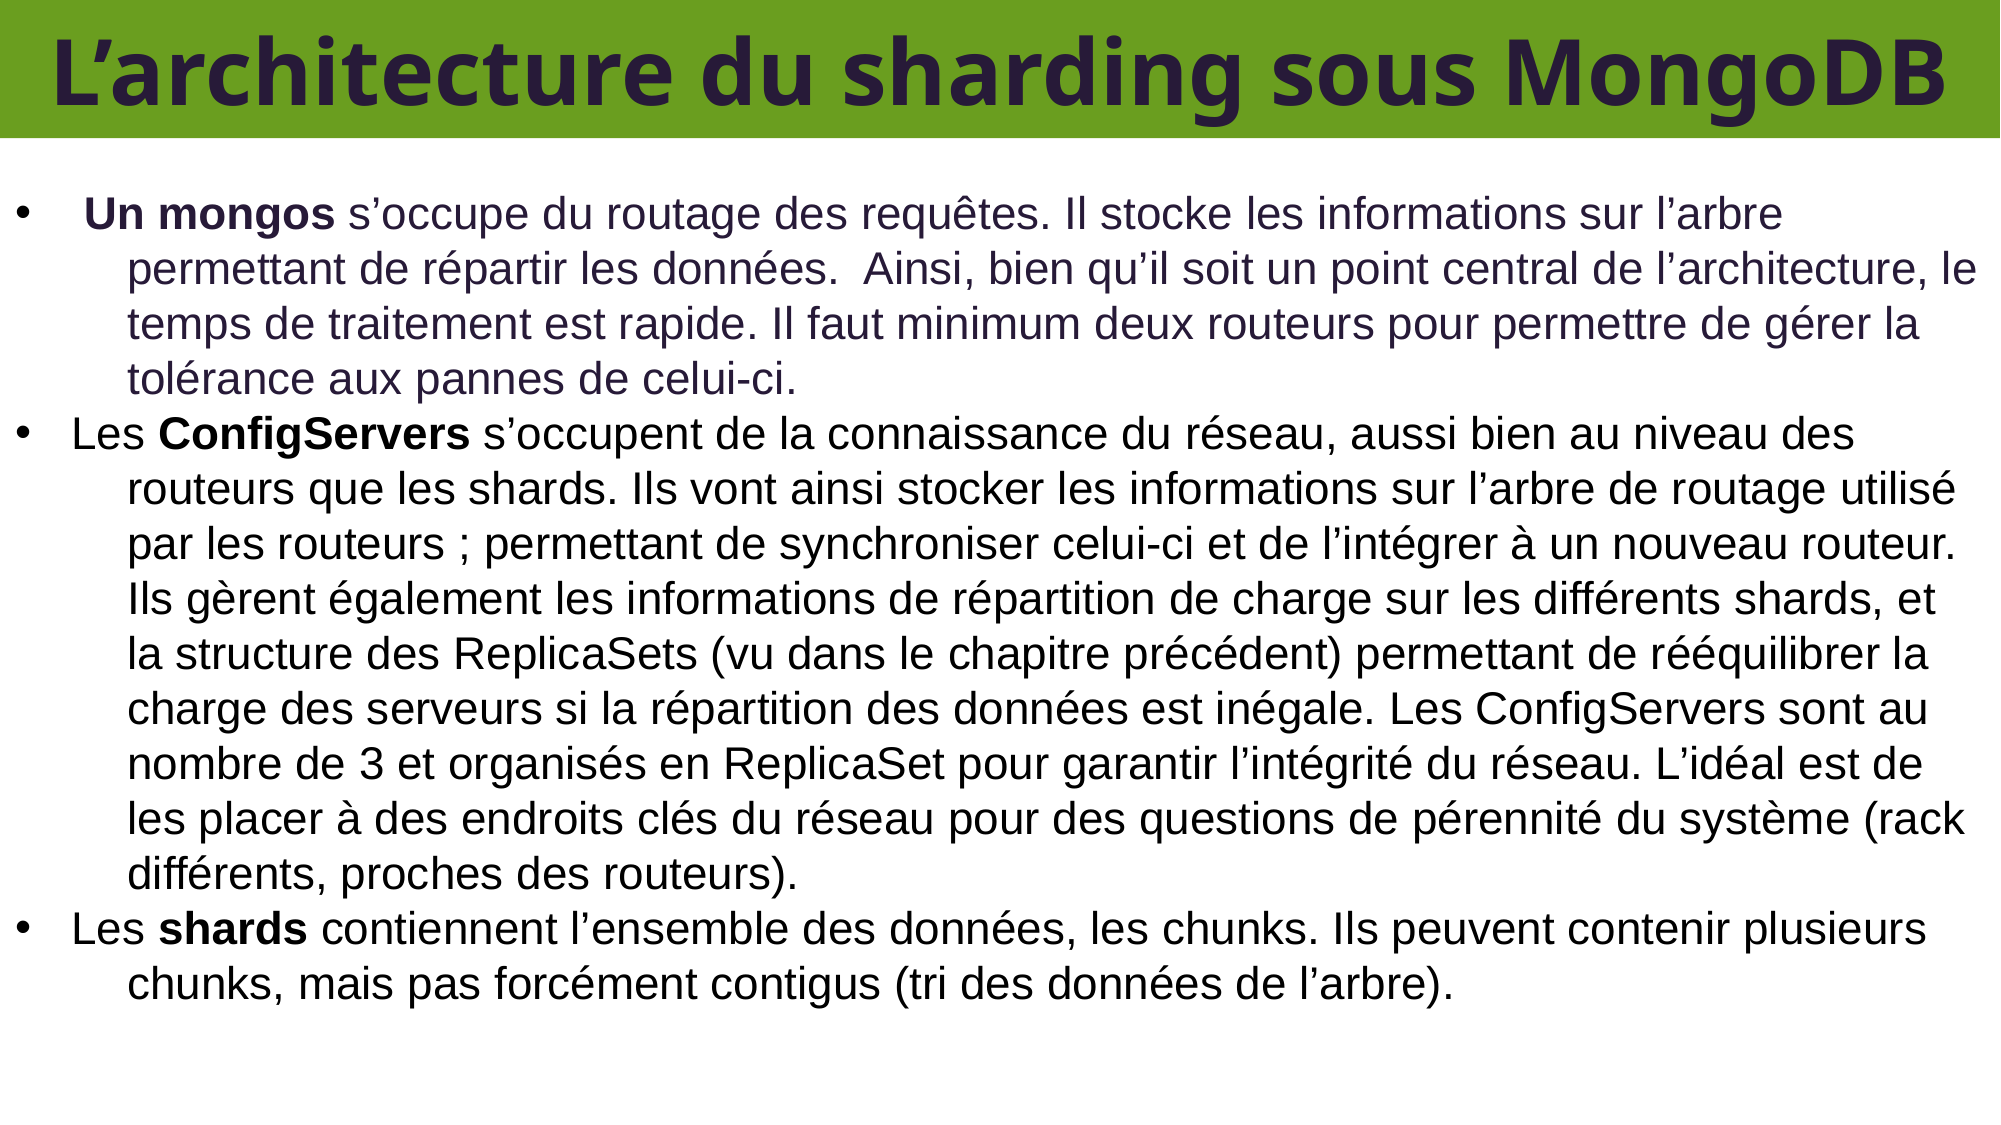

L’architecture du sharding sous MongoDB
 Un mongos s’occupe du routage des requêtes. Il stocke les informations sur l’arbre permettant de répartir les données. Ainsi, bien qu’il soit un point central de l’architecture, le temps de traitement est rapide. Il faut minimum deux routeurs pour permettre de gérer la tolérance aux pannes de celui-ci.
Les ConfigServers s’occupent de la connaissance du réseau, aussi bien au niveau des routeurs que les shards. Ils vont ainsi stocker les informations sur l’arbre de routage utilisé par les routeurs ; permettant de synchroniser celui-ci et de l’intégrer à un nouveau routeur. Ils gèrent également les informations de répartition de charge sur les différents shards, et la structure des ReplicaSets (vu dans le chapitre précédent) permettant de rééquilibrer la charge des serveurs si la répartition des données est inégale. Les ConfigServers sont au nombre de 3 et organisés en ReplicaSet pour garantir l’intégrité du réseau. L’idéal est de les placer à des endroits clés du réseau pour des questions de pérennité du système (rack différents, proches des routeurs).
Les shards contiennent l’ensemble des données, les chunks. Ils peuvent contenir plusieurs chunks, mais pas forcément contigus (tri des données de l’arbre).